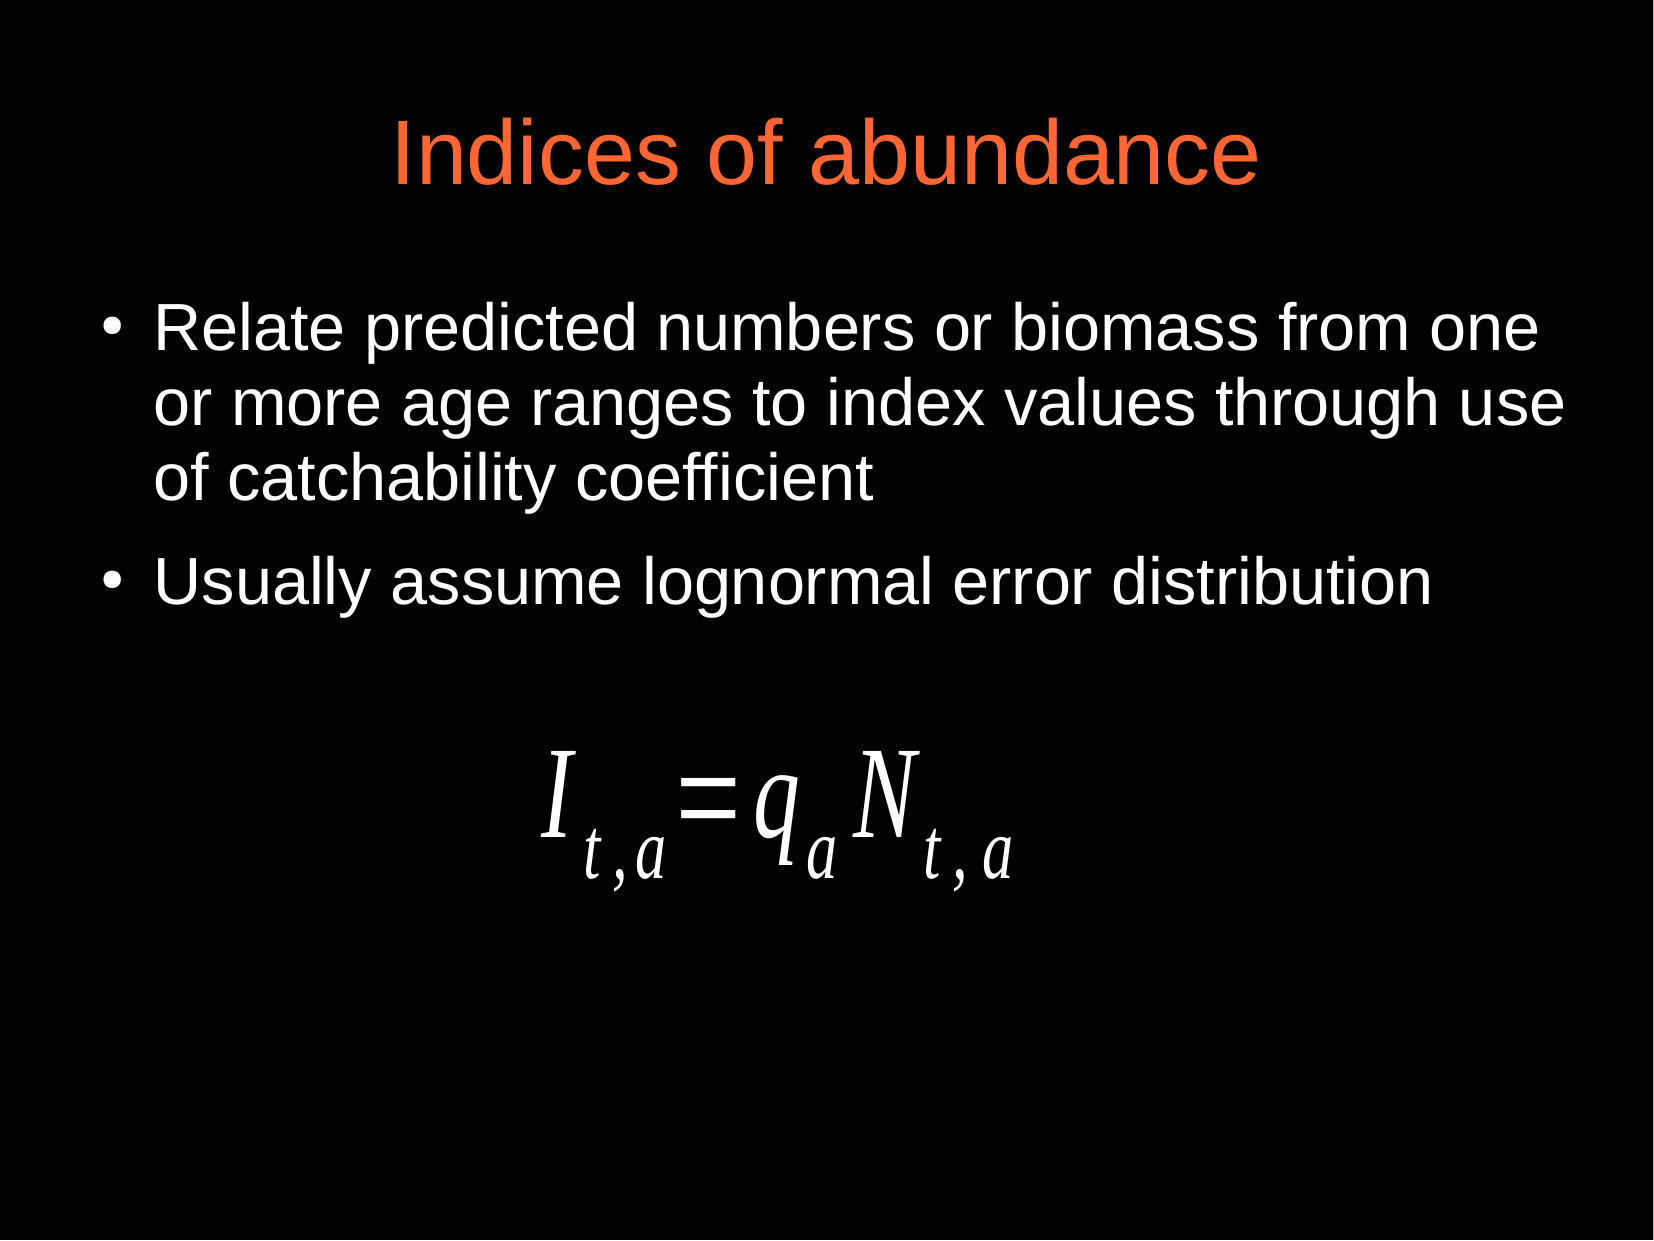

# Indices of abundance
Relate predicted numbers or biomass from one or more age ranges to index values through use of catchability coefficient
Usually assume lognormal error distribution